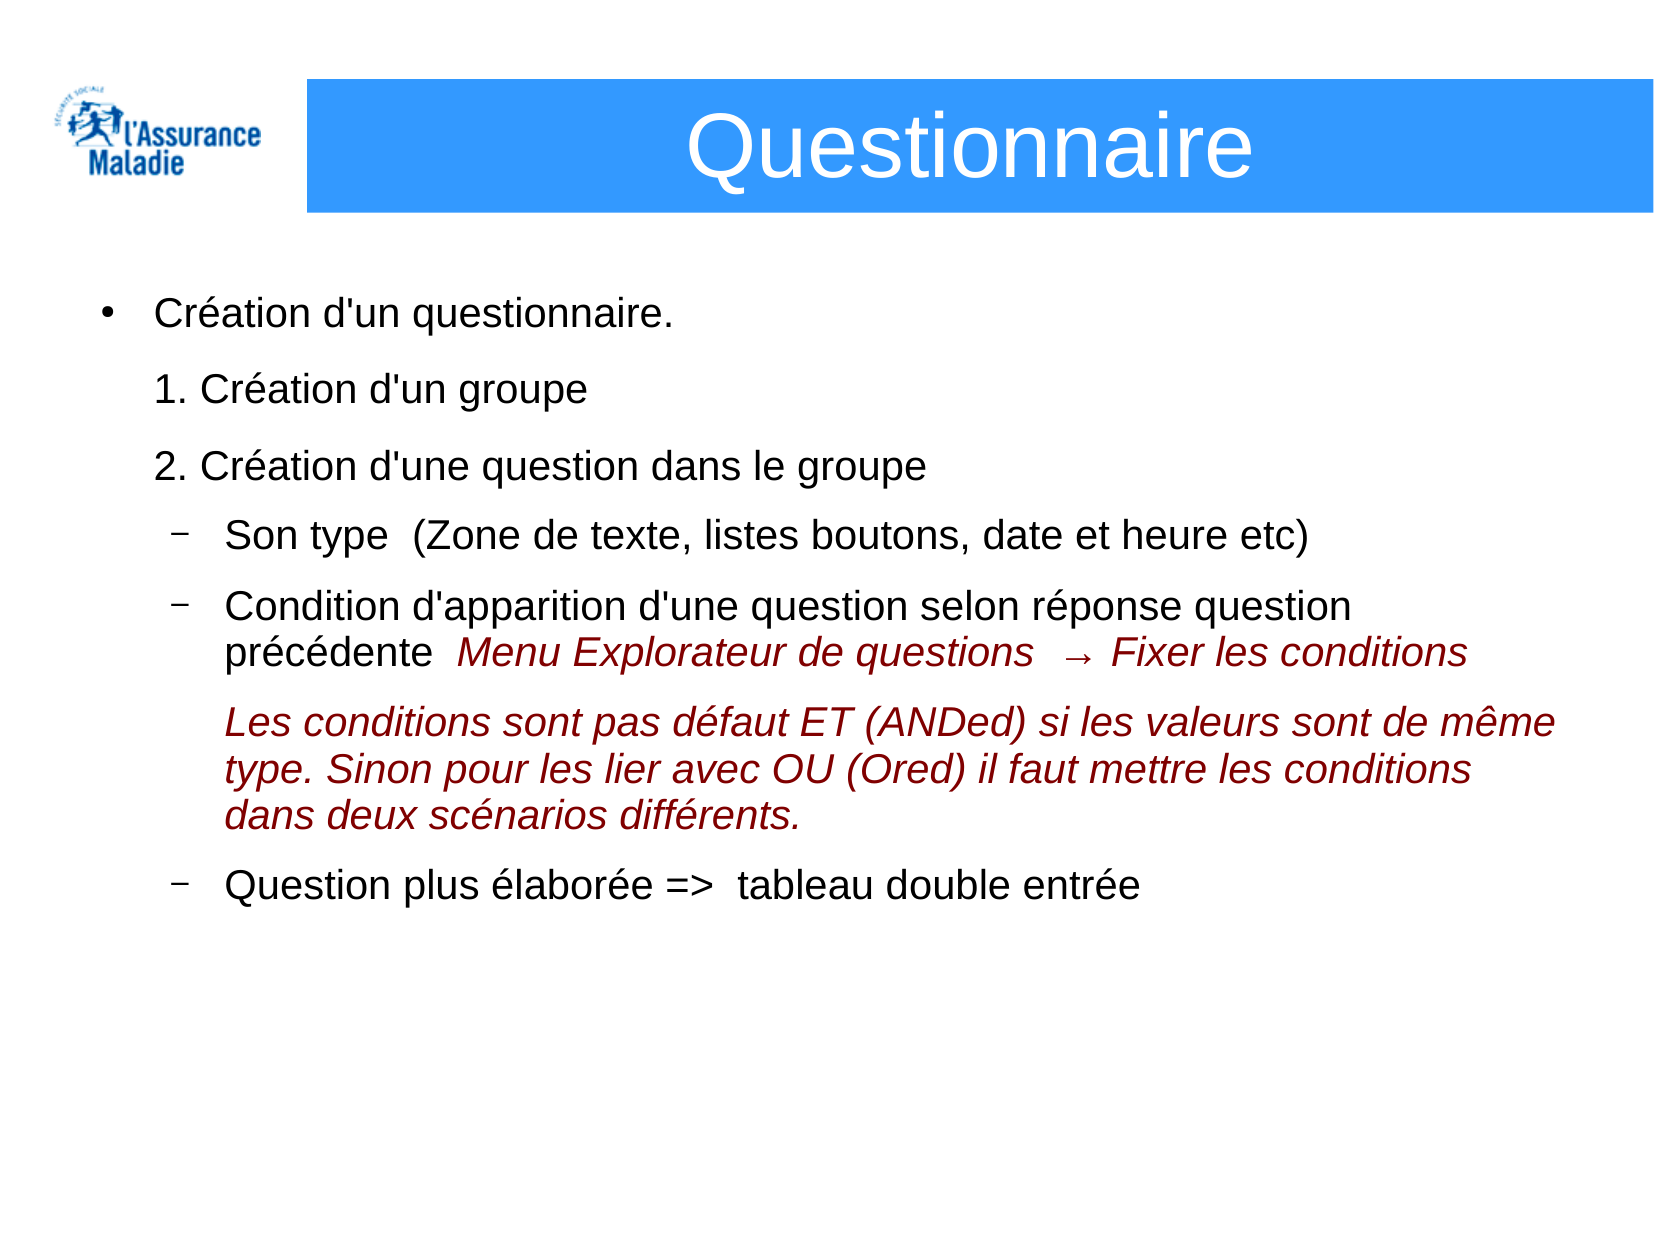

Questionnaire
# Création d'un questionnaire.
1. Création d'un groupe
2. Création d'une question dans le groupe
Son type (Zone de texte, listes boutons, date et heure etc)
Condition d'apparition d'une question selon réponse question précédente Menu Explorateur de questions → Fixer les conditions
Les conditions sont pas défaut ET (ANDed) si les valeurs sont de même type. Sinon pour les lier avec OU (Ored) il faut mettre les conditions dans deux scénarios différents.
Question plus élaborée => tableau double entrée